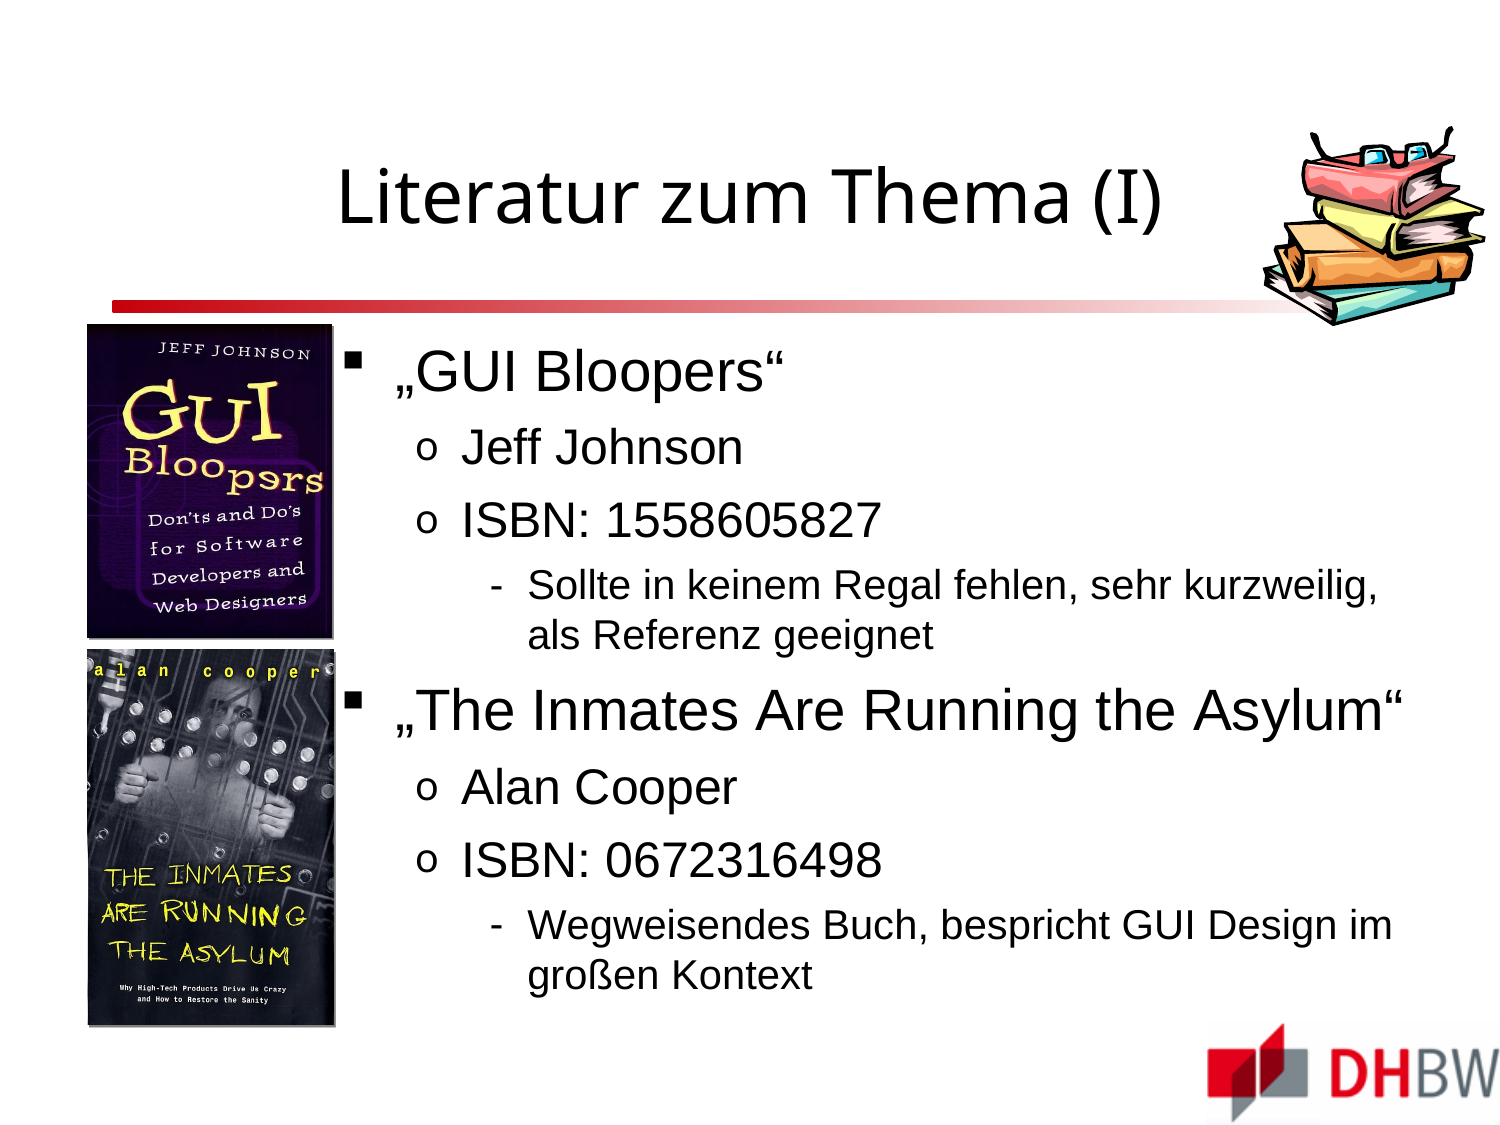

# Literatur zum Thema (I)
„GUI Bloopers“
Jeff Johnson
ISBN: 1558605827
Sollte in keinem Regal fehlen, sehr kurzweilig, als Referenz geeignet
„The Inmates Are Running the Asylum“
Alan Cooper
ISBN: 0672316498
Wegweisendes Buch, bespricht GUI Design im großen Kontext